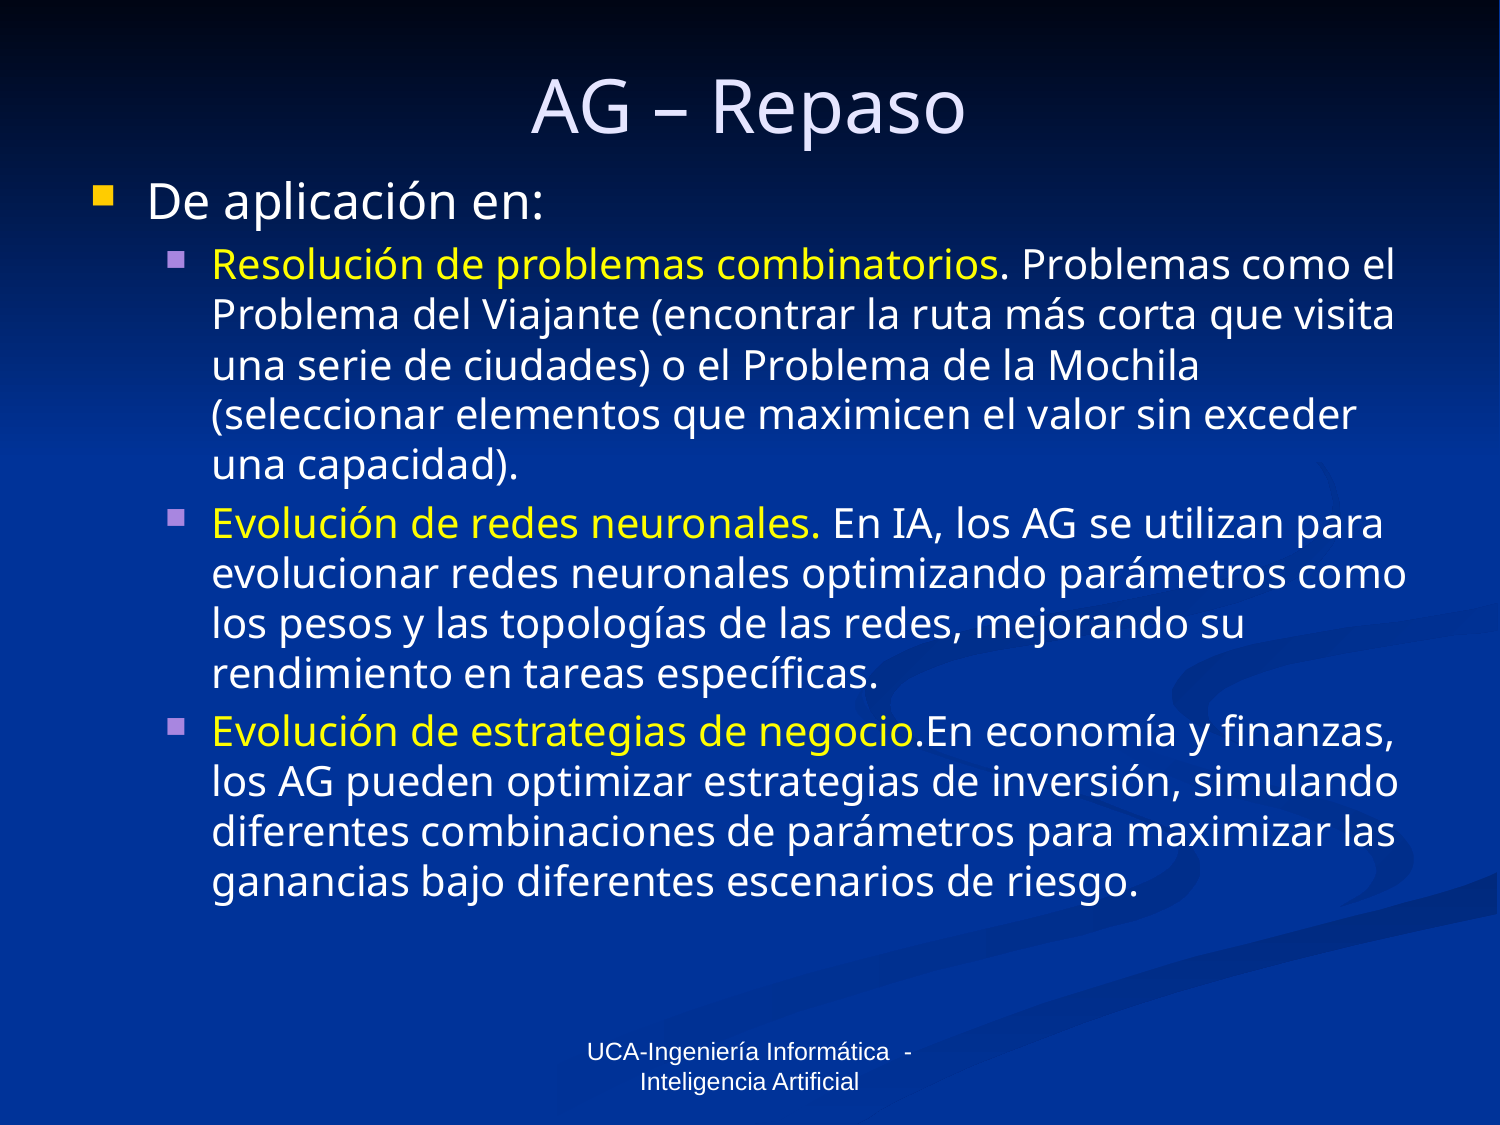

# AG – Repaso
De aplicación en:
Resolución de problemas combinatorios. Problemas como el Problema del Viajante (encontrar la ruta más corta que visita una serie de ciudades) o el Problema de la Mochila (seleccionar elementos que maximicen el valor sin exceder una capacidad).
Evolución de redes neuronales. En IA, los AG se utilizan para evolucionar redes neuronales optimizando parámetros como los pesos y las topologías de las redes, mejorando su rendimiento en tareas específicas.
Evolución de estrategias de negocio.En economía y finanzas, los AG pueden optimizar estrategias de inversión, simulando diferentes combinaciones de parámetros para maximizar las ganancias bajo diferentes escenarios de riesgo.
UCA-Ingeniería Informática - Inteligencia Artificial